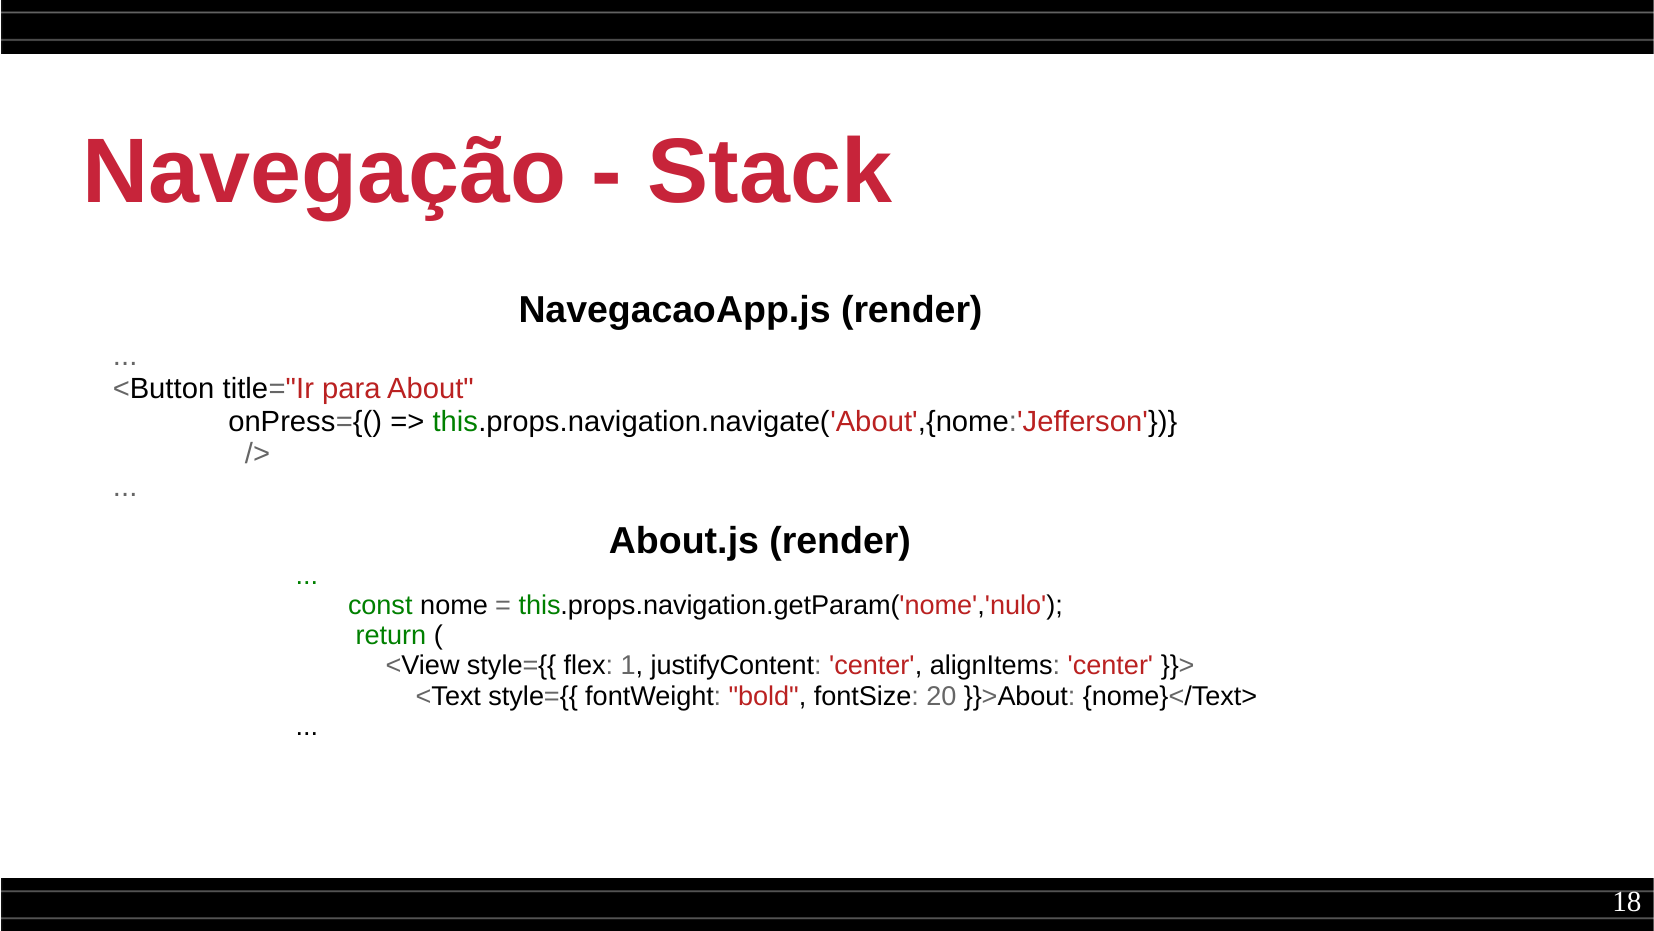

# Navegação - Stack
NavegacaoApp.js (render)
...
<Button title="Ir para About"
 onPress={() => this.props.navigation.navigate('About',{nome:'Jefferson'})}
 />
...
About.js (render)
...
 const nome = this.props.navigation.getParam('nome','nulo');
 return (
 <View style={{ flex: 1, justifyContent: 'center', alignItems: 'center' }}>
 <Text style={{ fontWeight: "bold", fontSize: 20 }}>About: {nome}</Text>
...